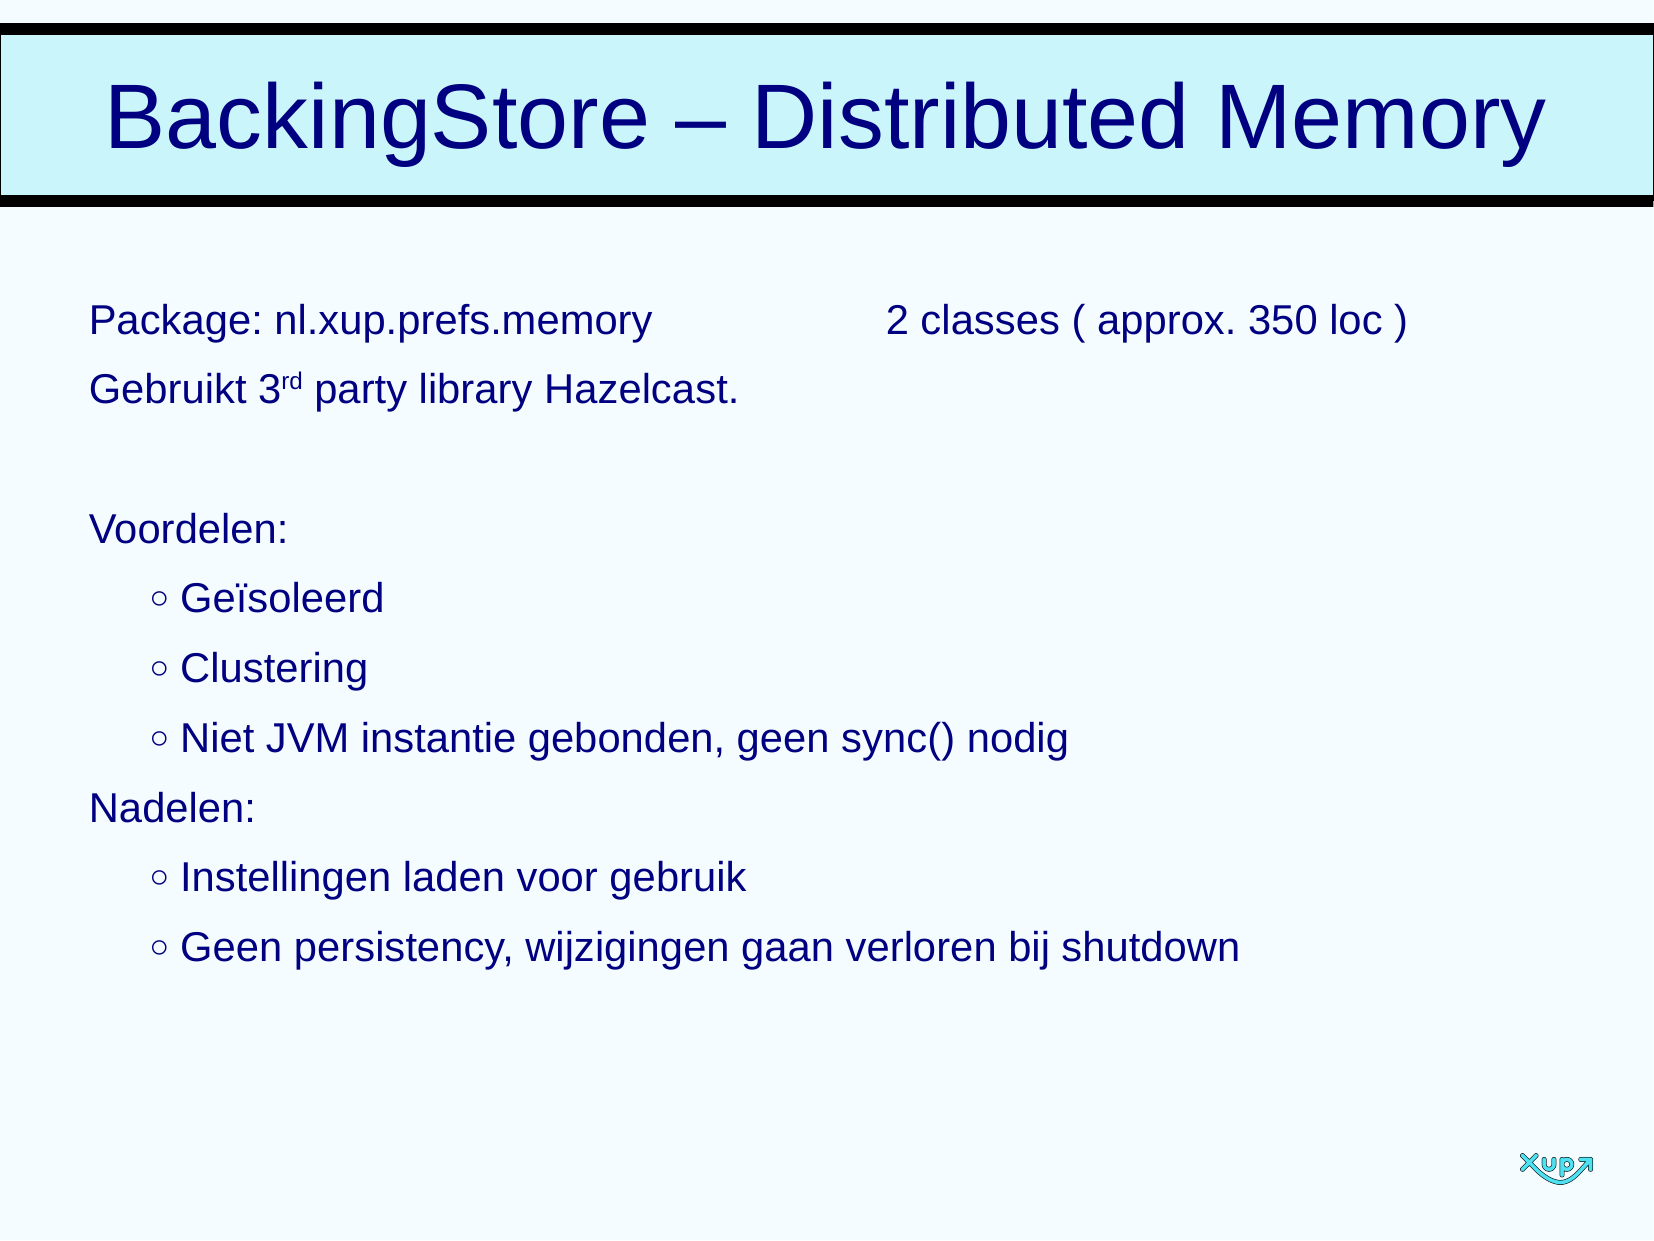

# BackingStore – Distributed Memory
Package: nl.xup.prefs.memory				2 classes ( approx. 350 loc )
Gebruikt 3rd party library Hazelcast.
Voordelen:
Geïsoleerd
Clustering
Niet JVM instantie gebonden, geen sync() nodig
Nadelen:
Instellingen laden voor gebruik
Geen persistency, wijzigingen gaan verloren bij shutdown